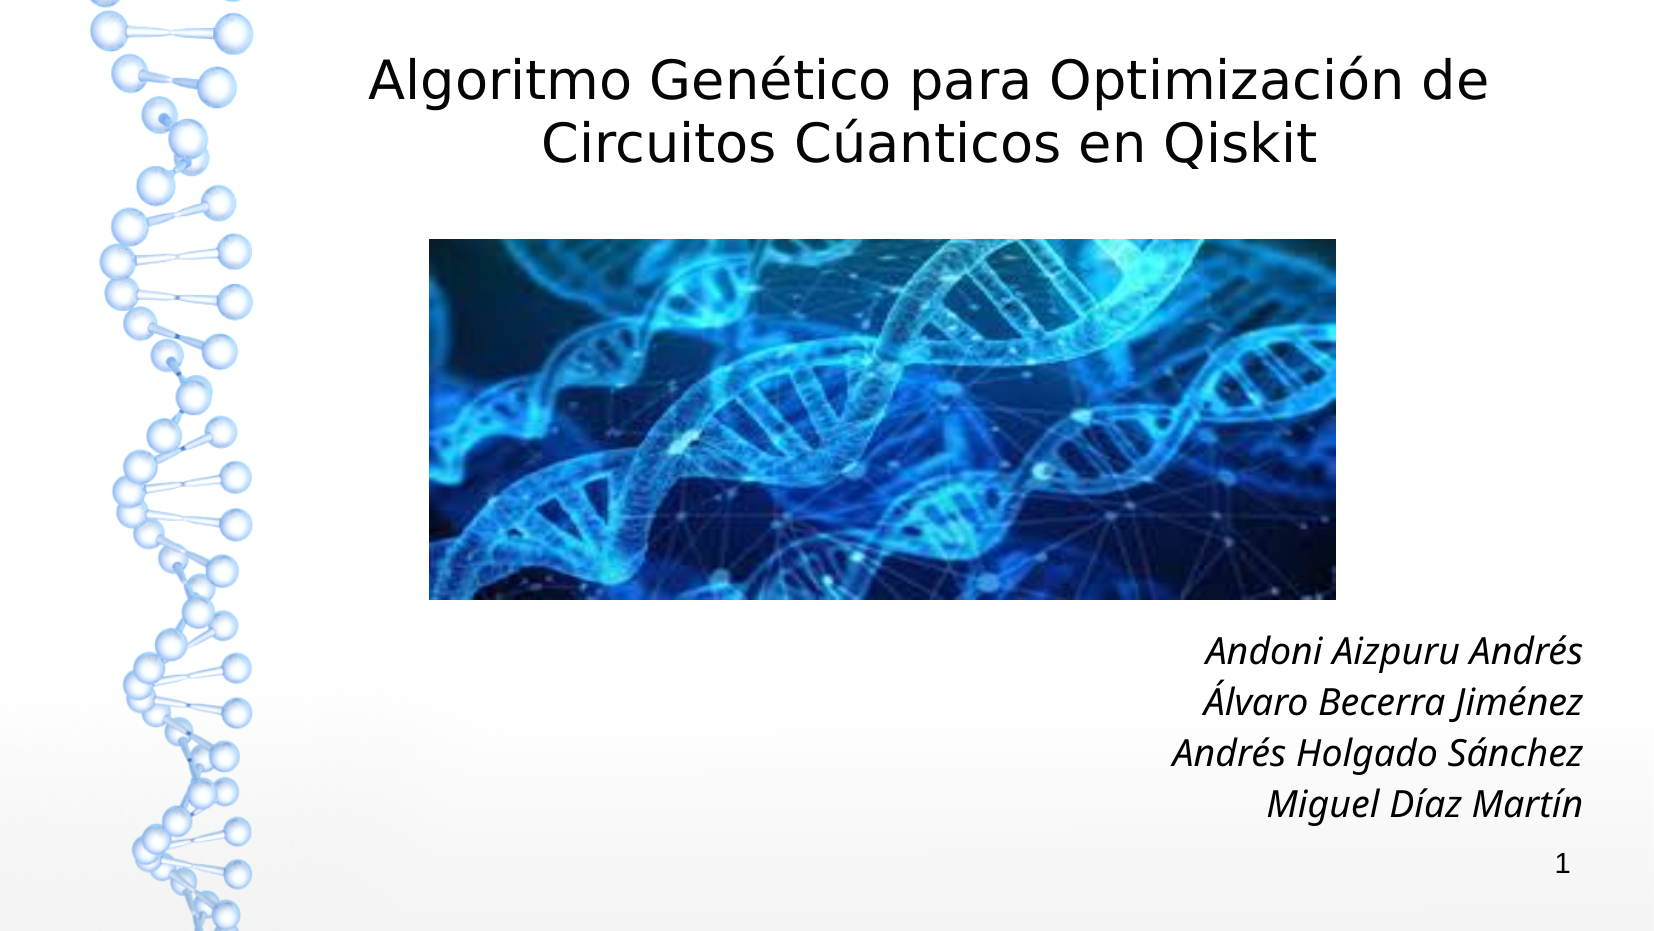

# Algoritmo Genético para Optimización de Circuitos Cúanticos en Qiskit
Andoni Aizpuru Andrés
Álvaro Becerra Jiménez
Andrés Holgado Sánchez
Miguel Díaz Martín
1